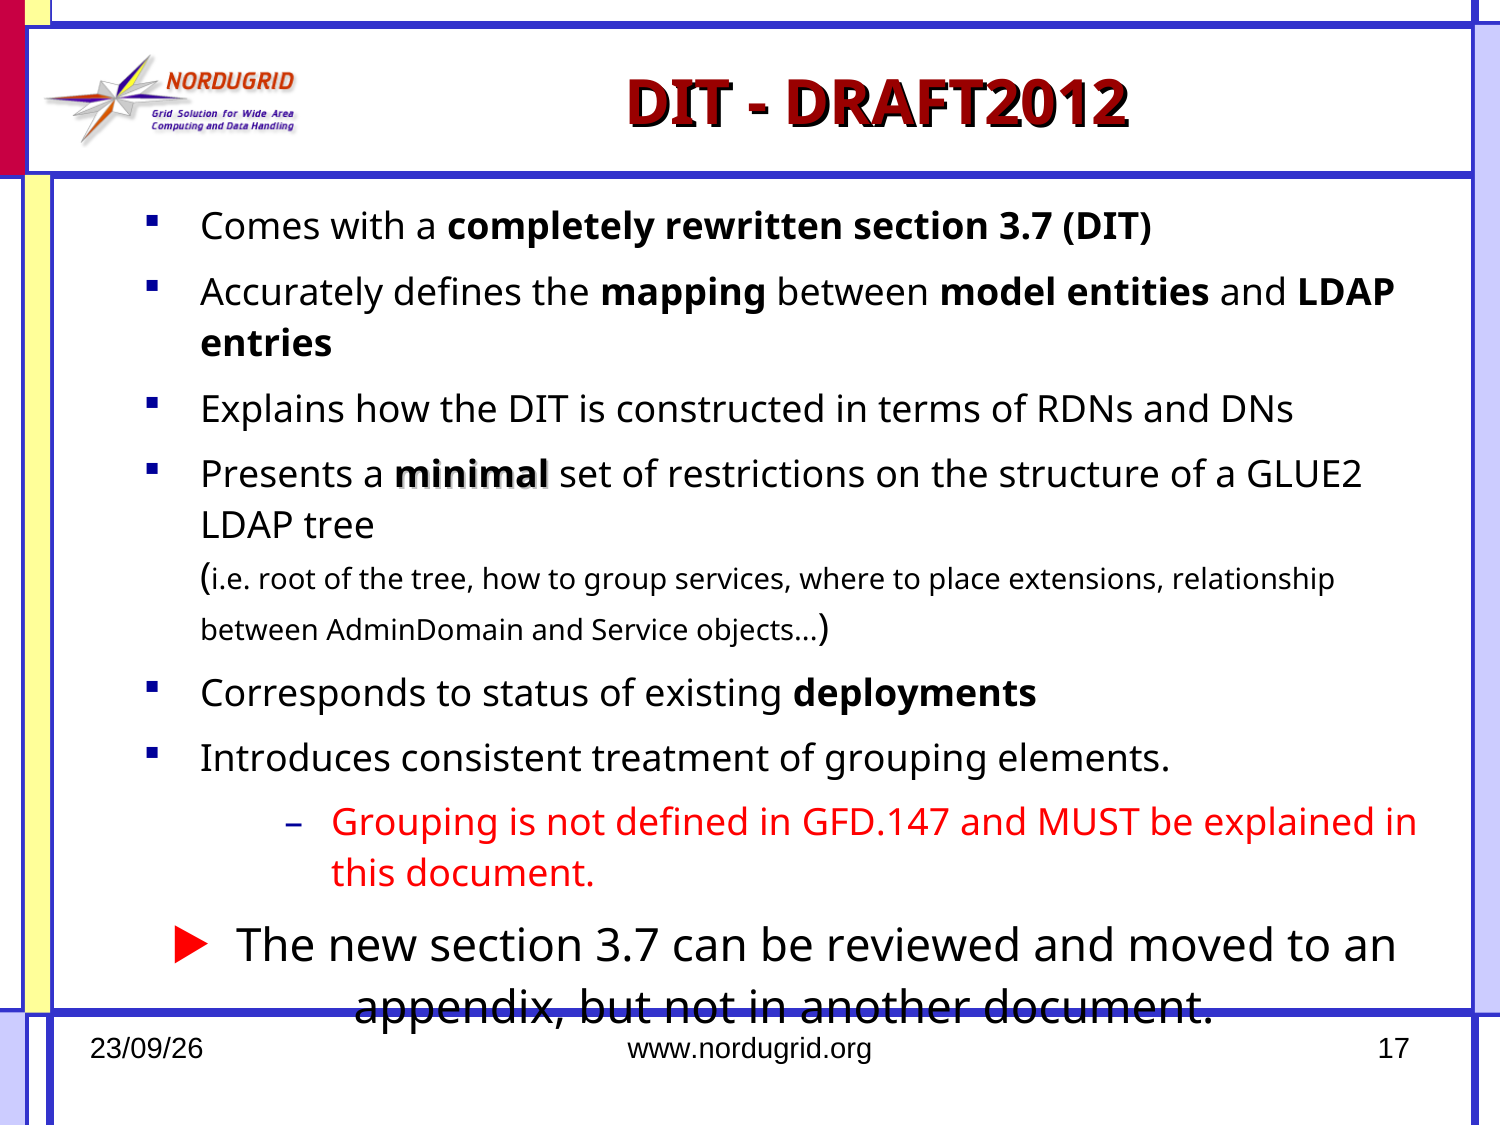

# DIT - DRAFT2012
Comes with a completely rewritten section 3.7 (DIT)
Accurately defines the mapping between model entities and LDAP entries
Explains how the DIT is constructed in terms of RDNs and DNs
Presents a minimal set of restrictions on the structure of a GLUE2 LDAP tree
(i.e. root of the tree, how to group services, where to place extensions, relationship between AdminDomain and Service objects...)
Corresponds to status of existing deployments
Introduces consistent treatment of grouping elements.
Grouping is not defined in GFD.147 and MUST be explained in this document.
▶ The new section 3.7 can be reviewed and moved to an appendix, but not in another document.
www.nordugrid.org
17